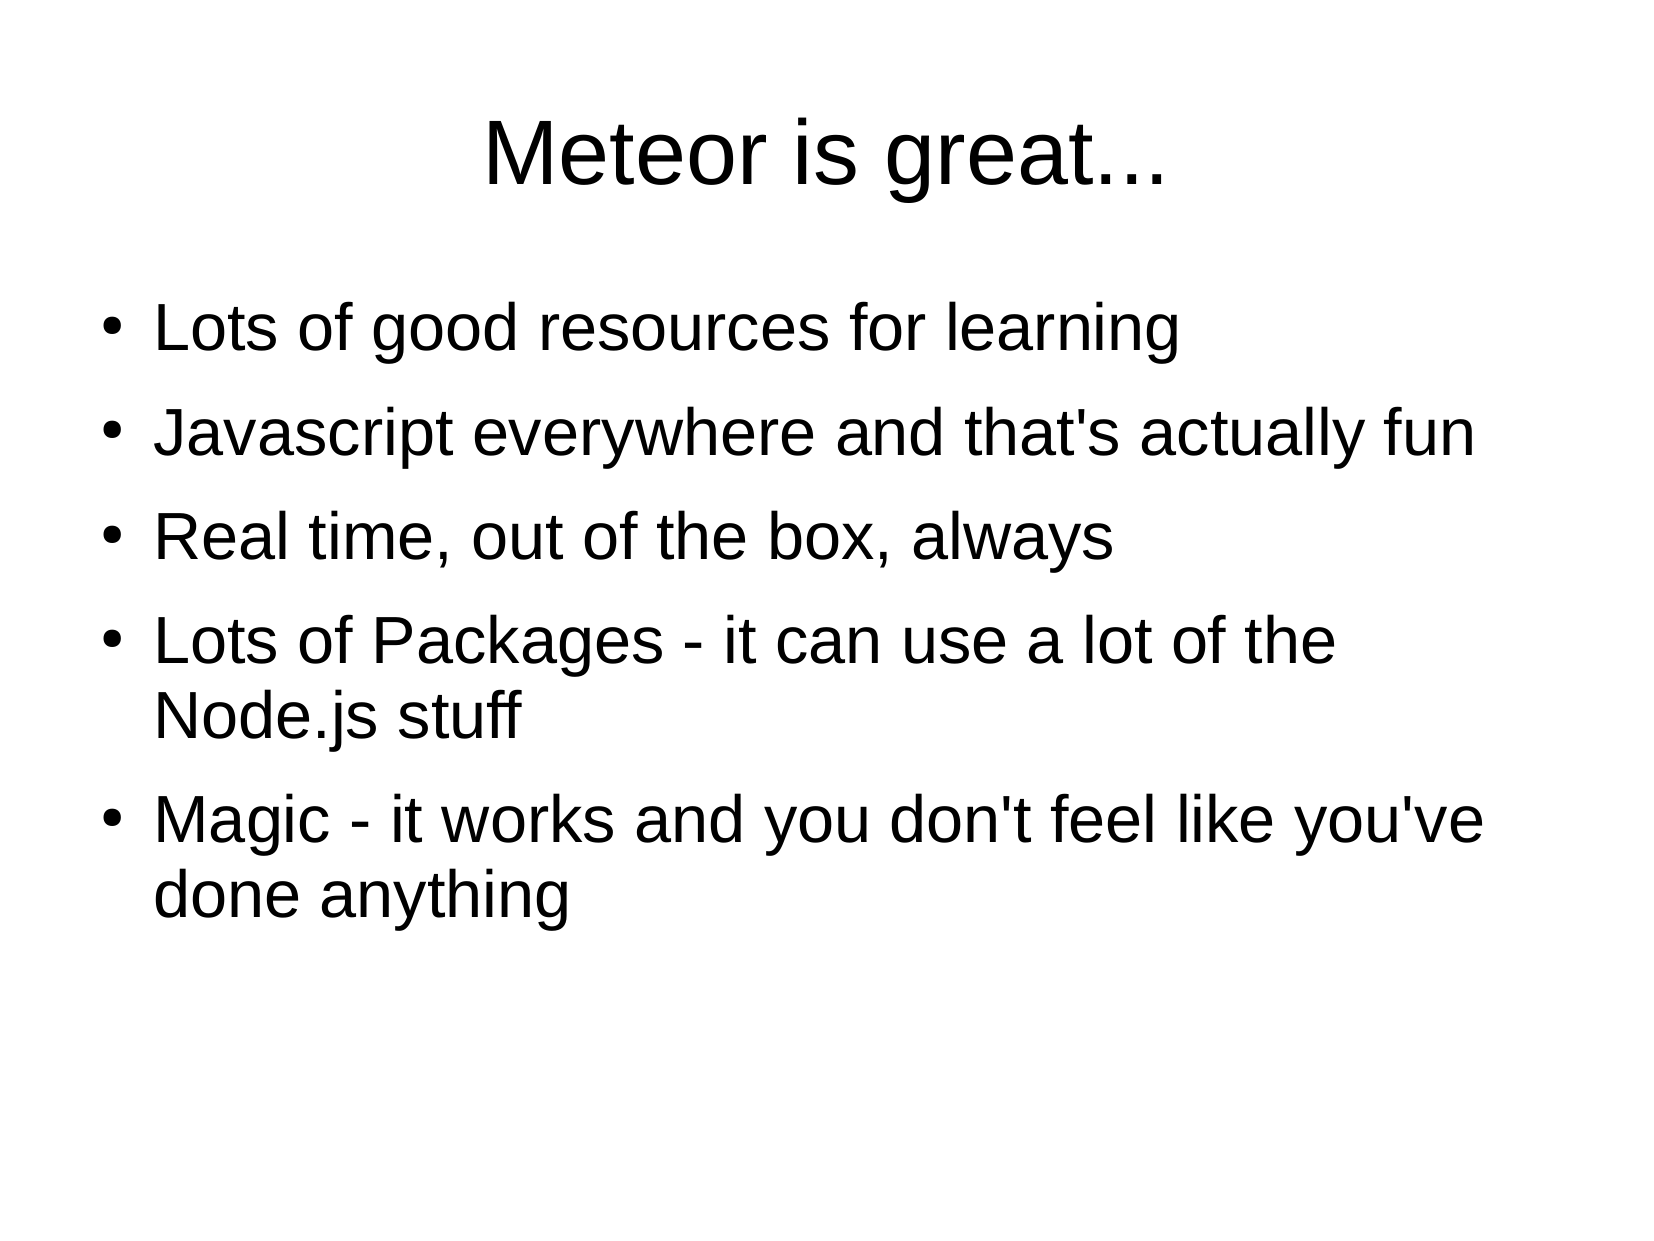

# Meteor is great...
Lots of good resources for learning
Javascript everywhere and that's actually fun
Real time, out of the box, always
Lots of Packages - it can use a lot of the Node.js stuff
Magic - it works and you don't feel like you've done anything